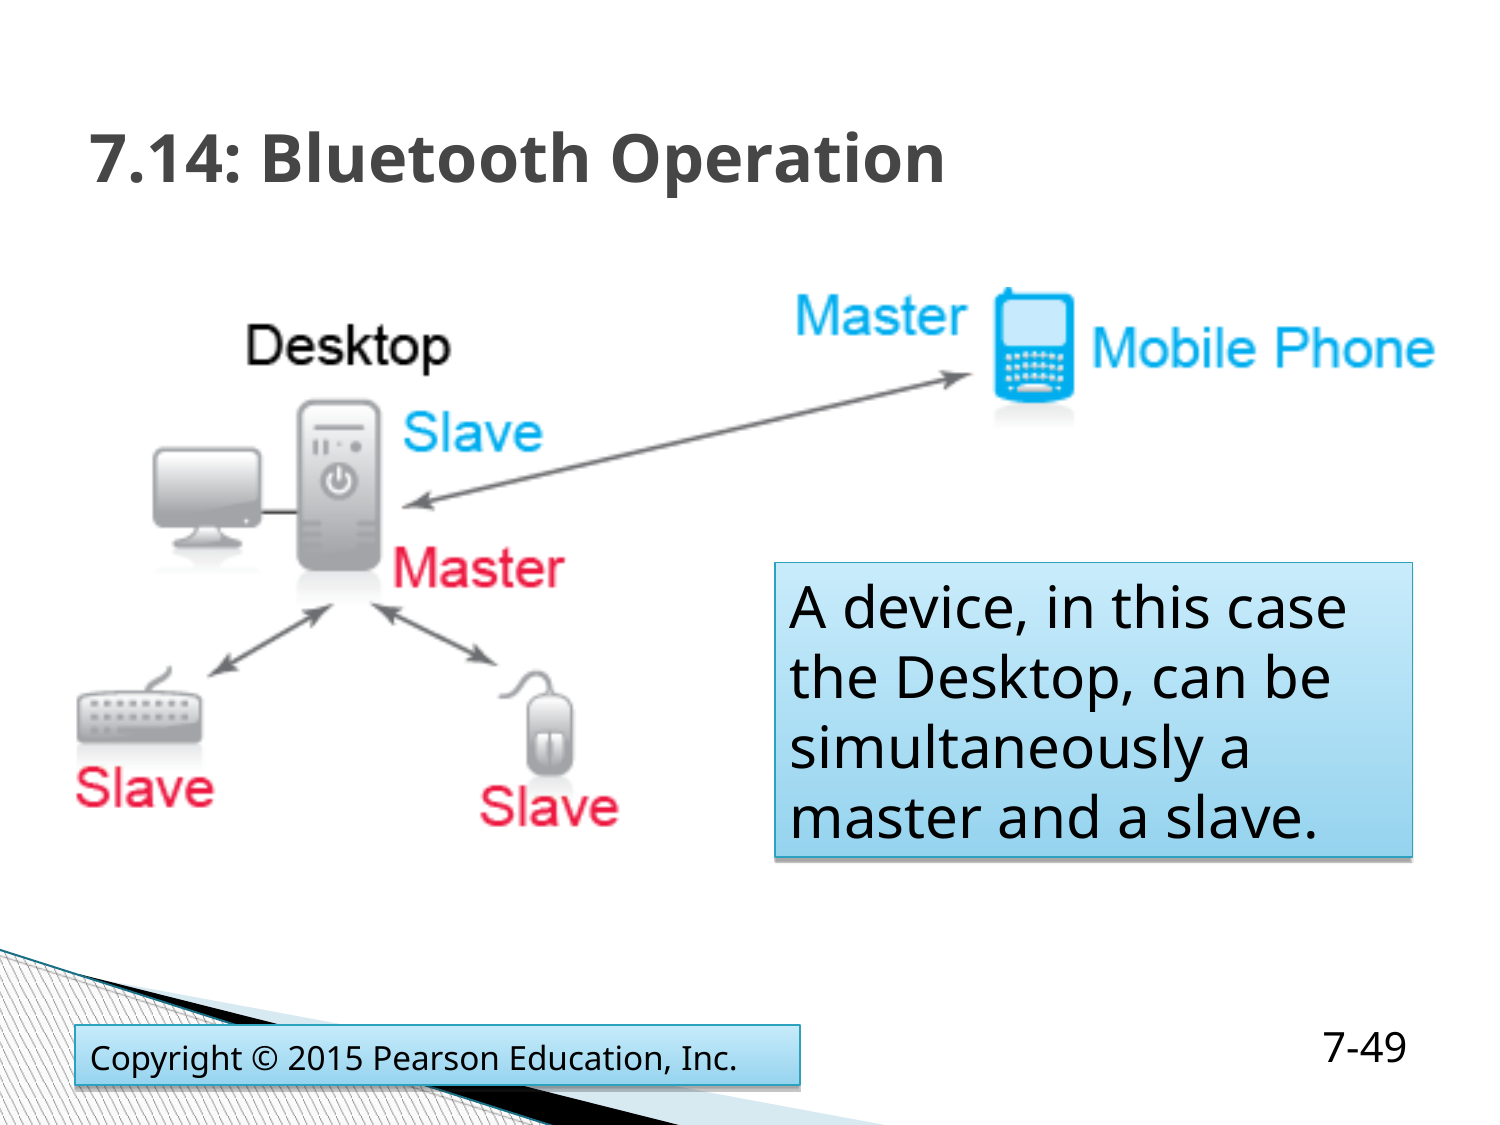

# 7.14: Bluetooth Operation
A device, in this case the Desktop, can be simultaneously a master and a slave.
Copyright © 2015 Pearson Education, Inc.